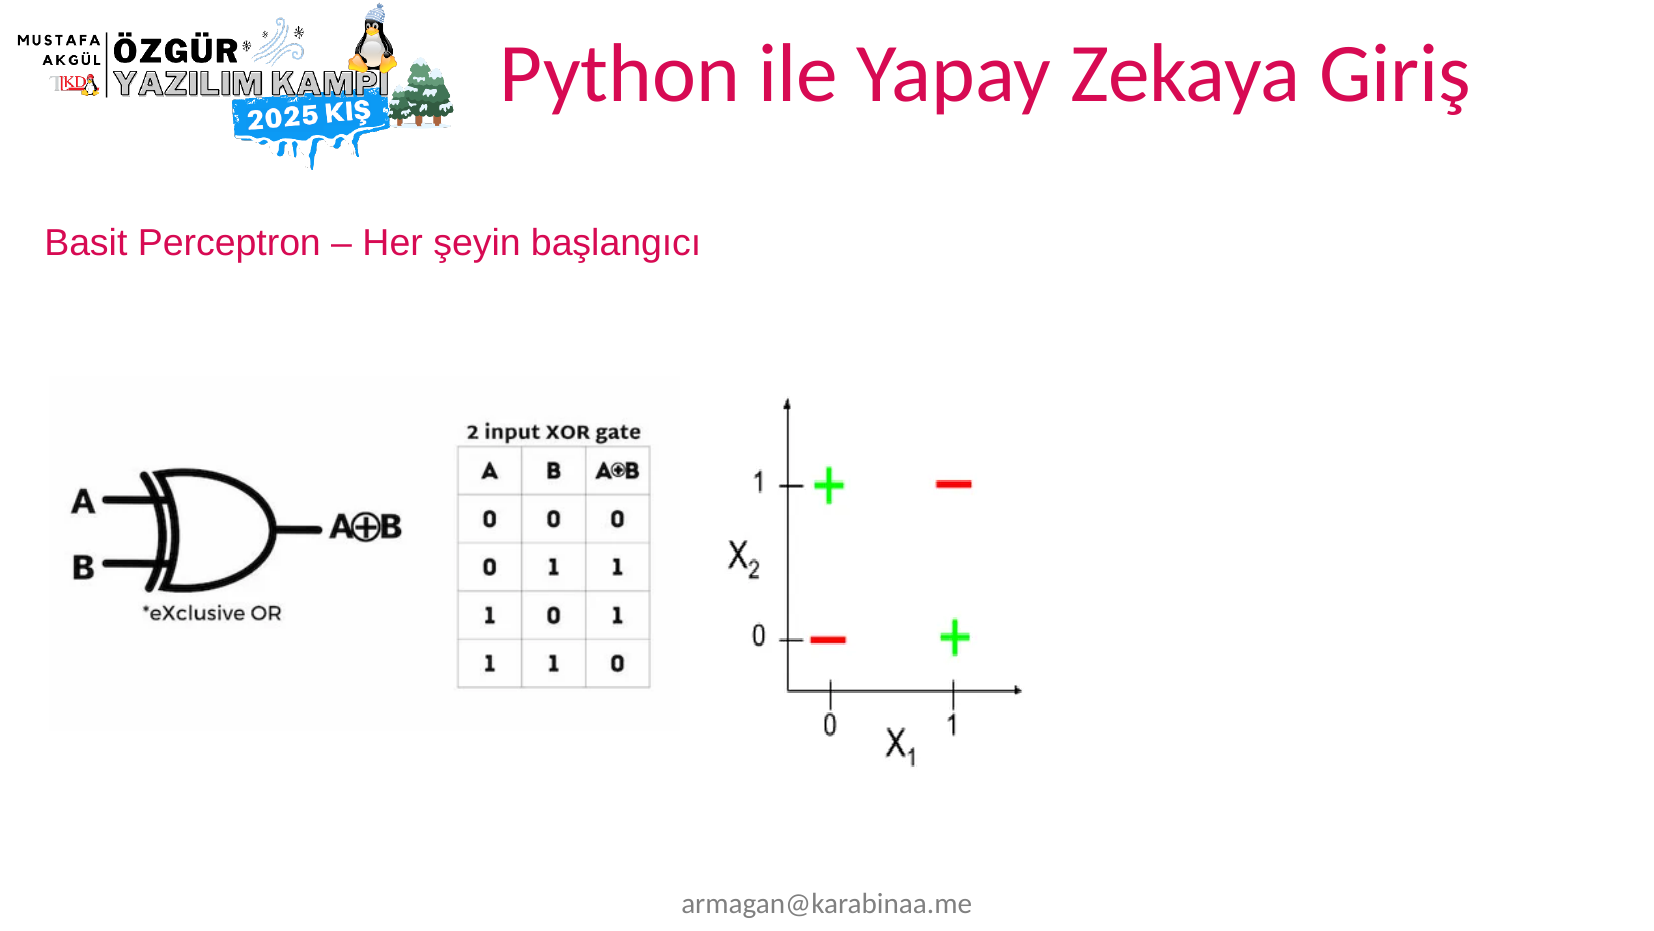

Python ile Yapay Zekaya Giriş
Basit Perceptron – Her şeyin başlangıcı
armagan@karabinaa.me